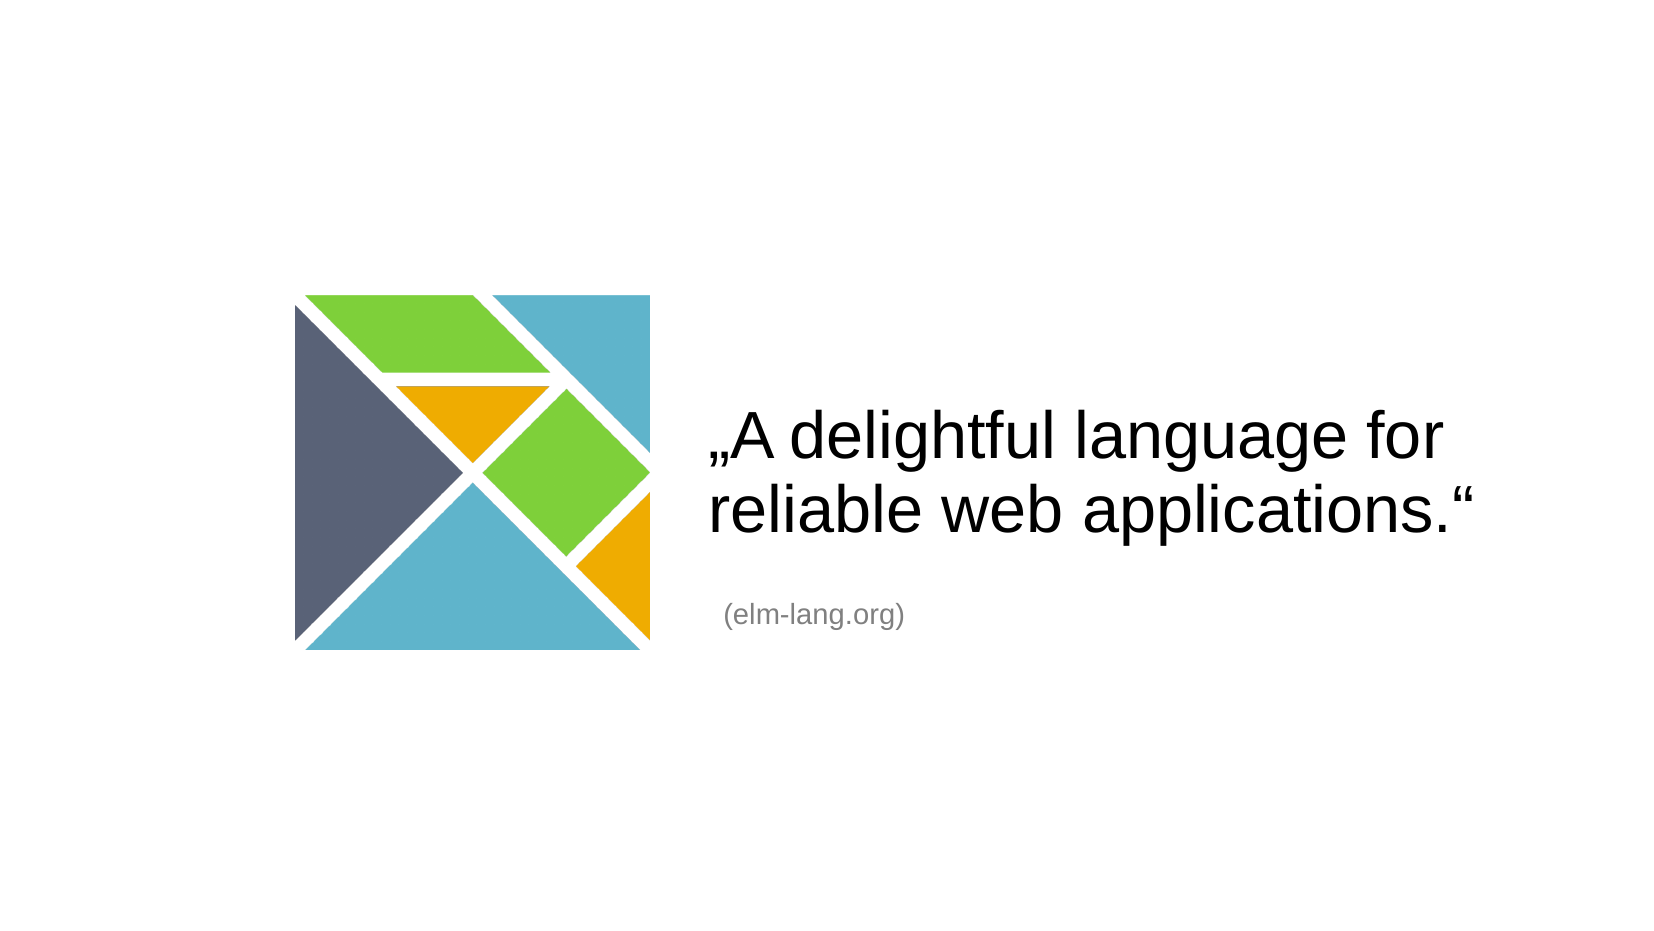

# „A delightful language for reliable web applications.“
(elm-lang.org)